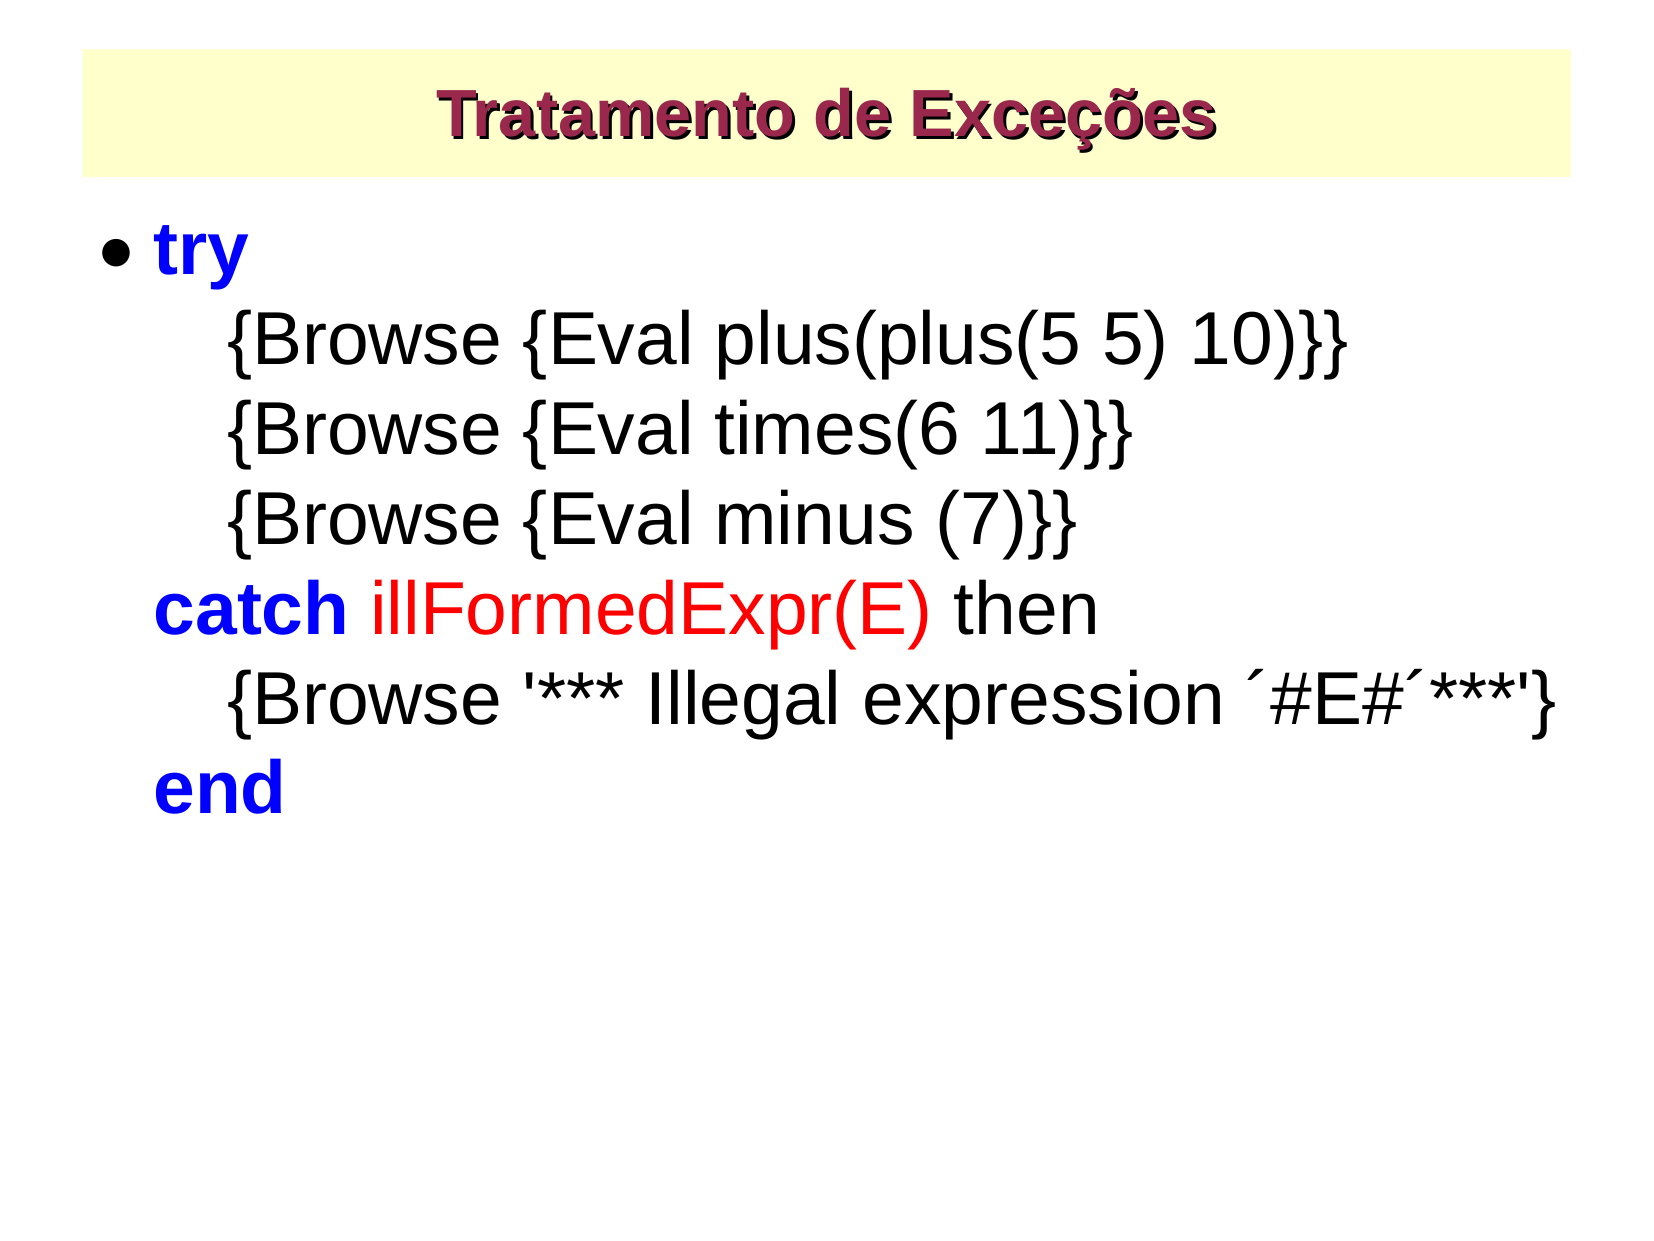

# Tratamento de Exceções
try
	{Browse {Eval plus(plus(5 5) 10)}}
	{Browse {Eval times(6 11)}}
	{Browse {Eval minus (7)}}
catch illFormedExpr(E) then
	{Browse '*** Illegal expression ´#E#´***'}
end